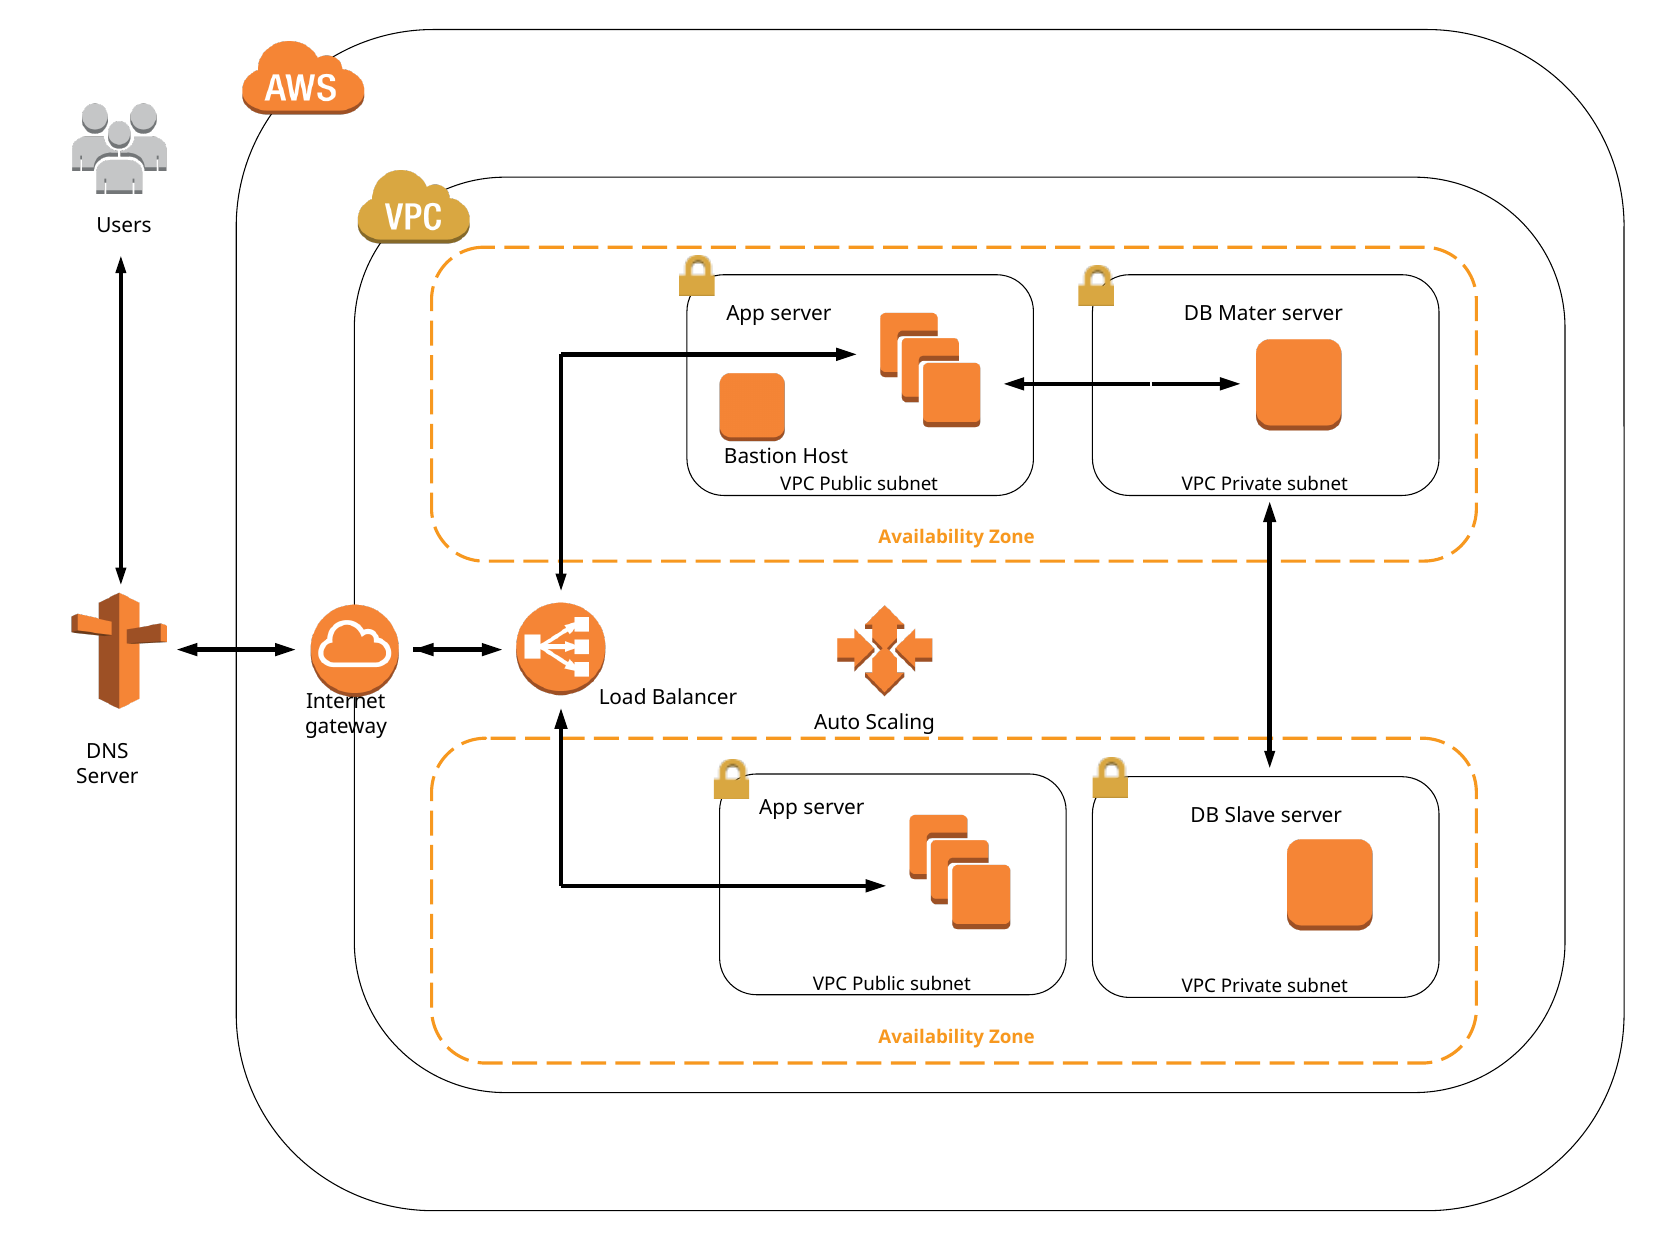

Users
Availability Zone
VPC Public subnet
VPC Private subnet
App server
DB Mater server
Bastion Host
Load Balancer
Internet gateway
Auto Scaling
DNS Server
Availability Zone
VPC Public subnet
VPC Private subnet
App server
DB Slave server